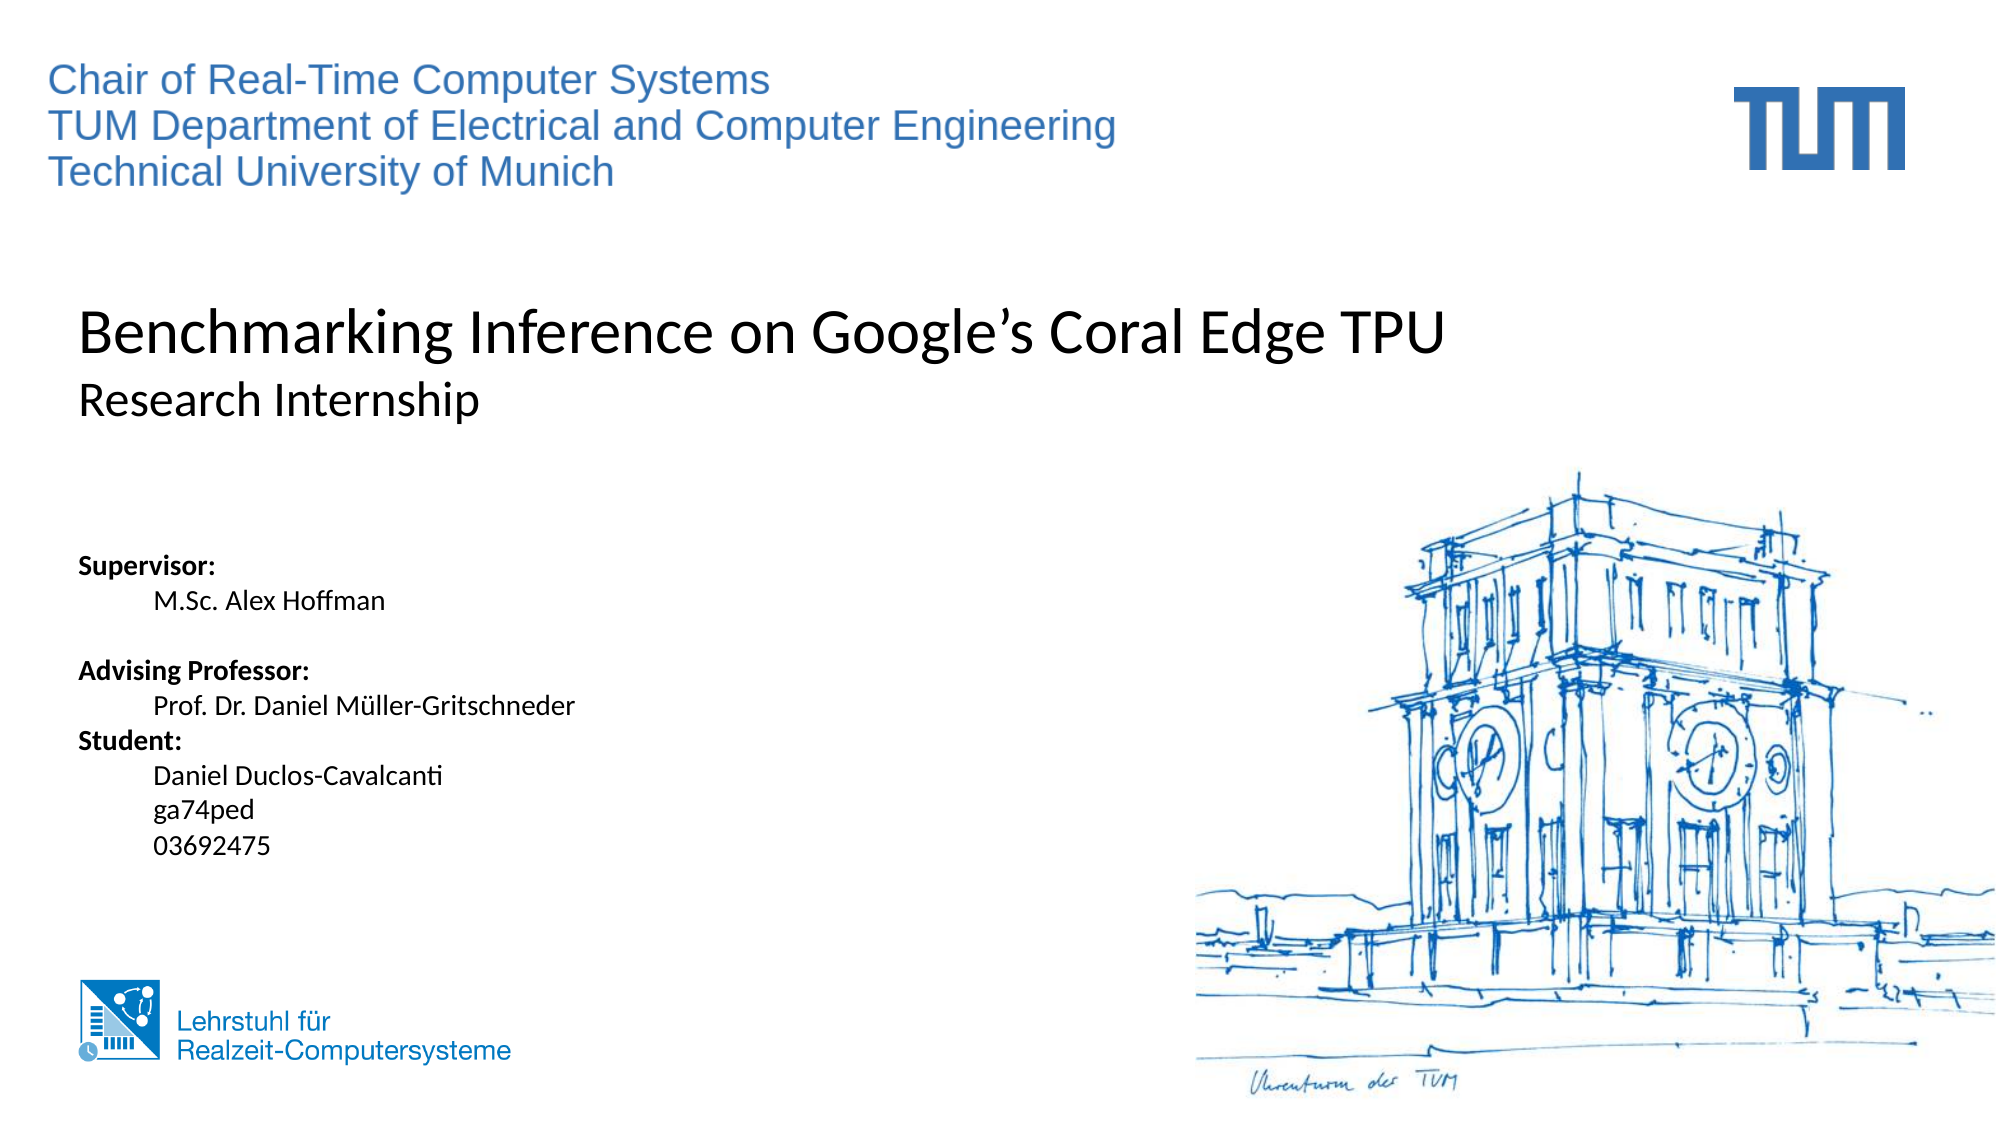

Benchmarking Inference on Google’s Coral Edge TPU
Research Internship
Supervisor:
	M.Sc. Alex Hoffman
Advising Professor:
	Prof. Dr. Daniel Müller-Gritschneder
Student:
	Daniel Duclos-Cavalcanti
	ga74ped
	03692475